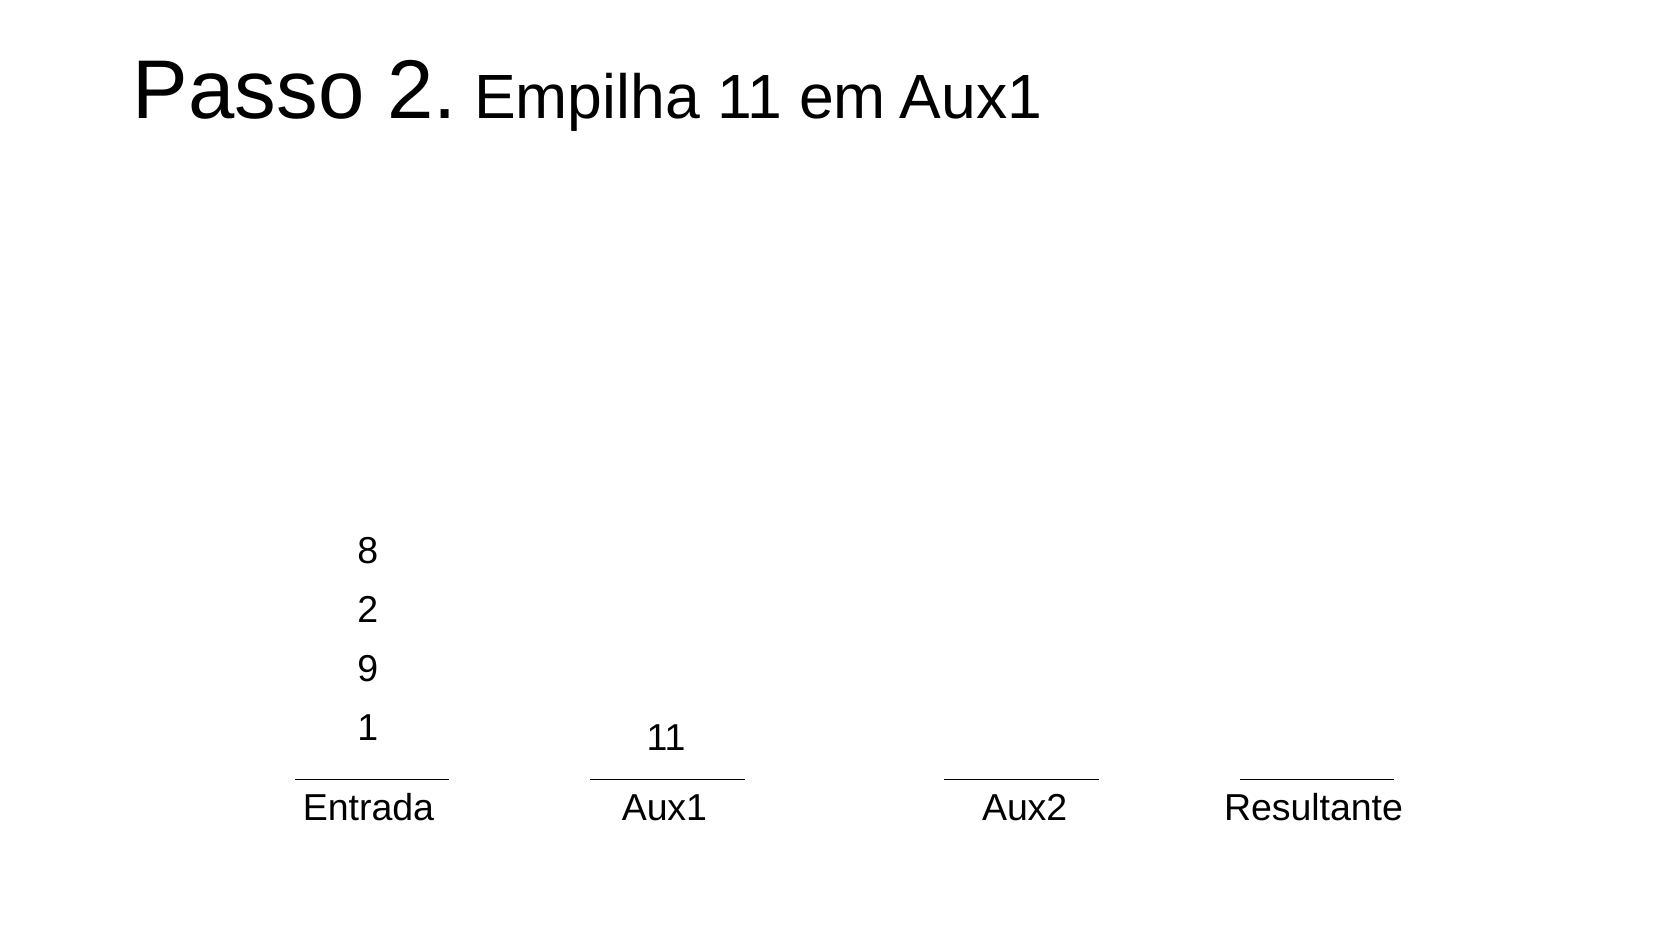

Passo 2. Empilha 11 em Aux1
8
2
9
1
11
Entrada
Aux1
Aux2
Resultante